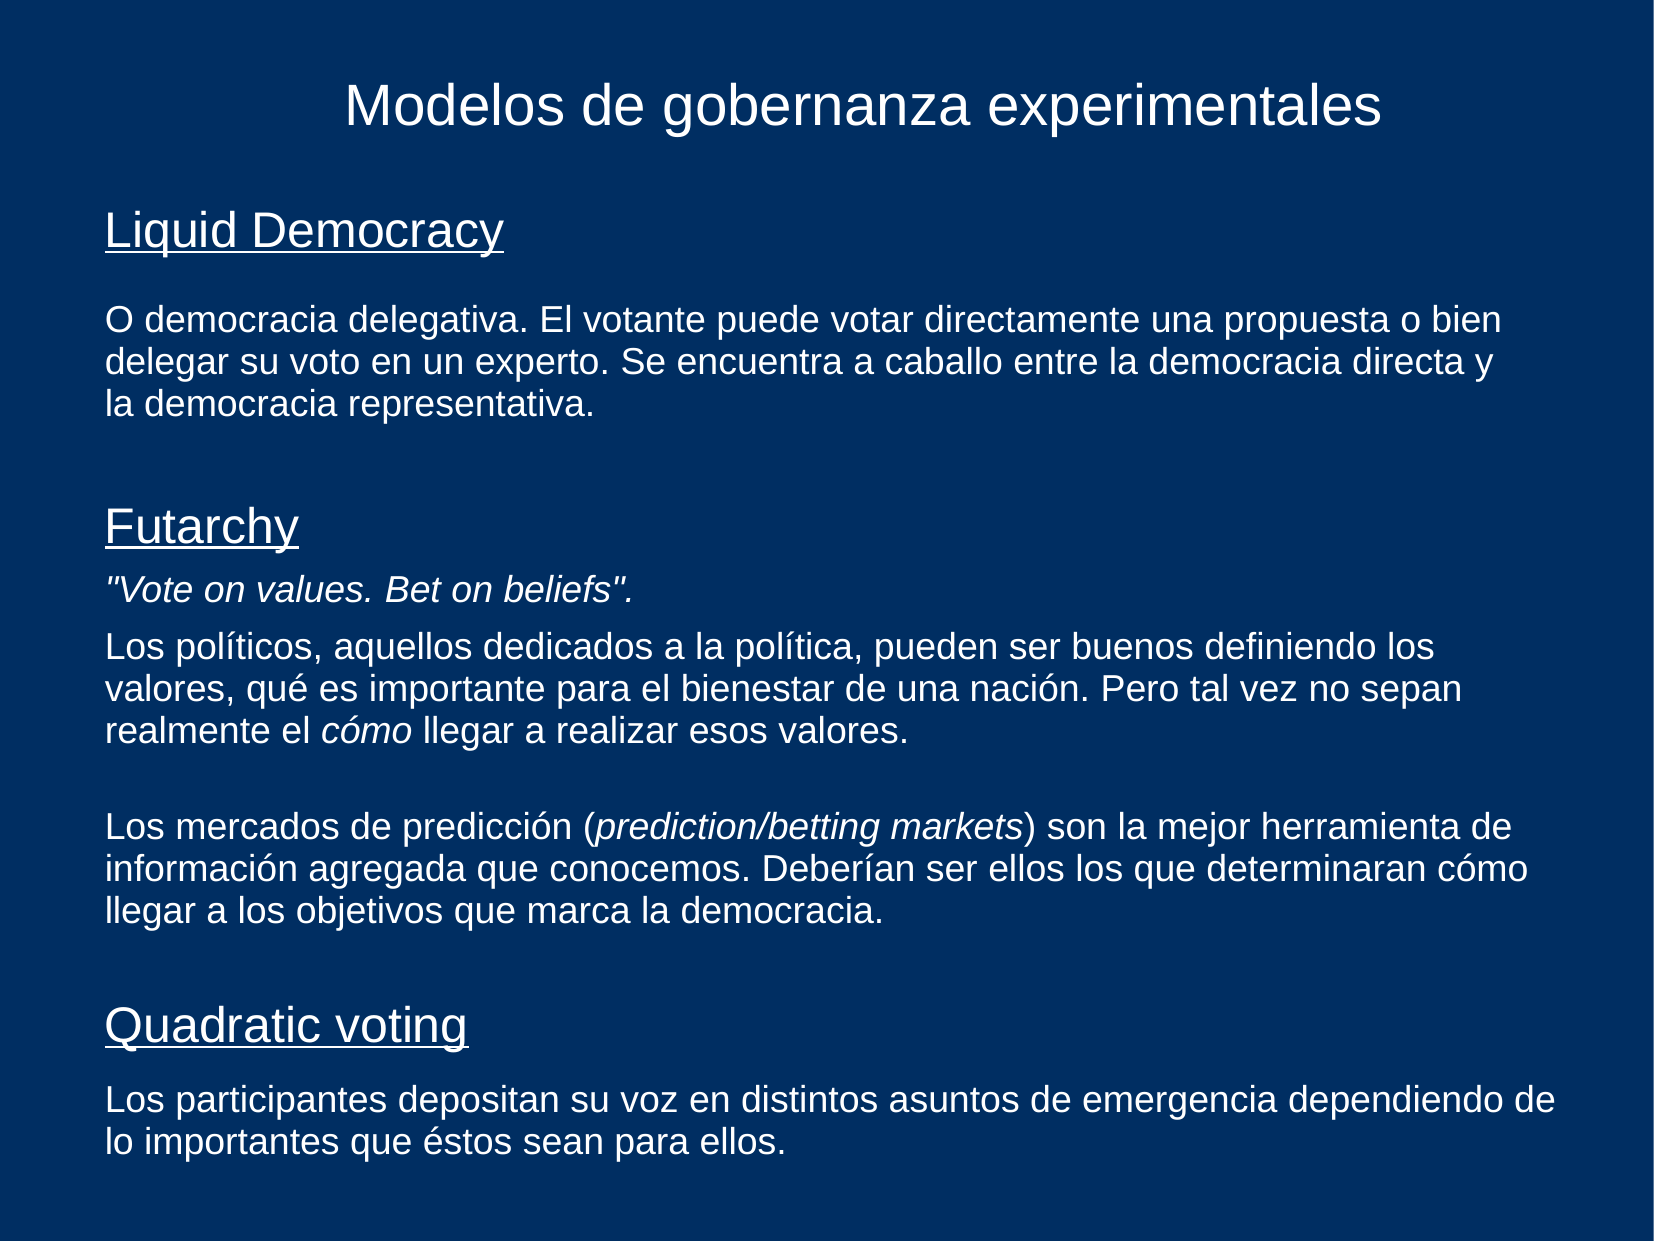

Modelos de gobernanza experimentales
Liquid Democracy
O democracia delegativa. El votante puede votar directamente una propuesta o bien delegar su voto en un experto. Se encuentra a caballo entre la democracia directa y la democracia representativa.
Futarchy
"Vote on values. Bet on beliefs".
Los políticos, aquellos dedicados a la política, pueden ser buenos definiendo los valores, qué es importante para el bienestar de una nación. Pero tal vez no sepan realmente el cómo llegar a realizar esos valores.
Los mercados de predicción (prediction/betting markets) son la mejor herramienta de información agregada que conocemos. Deberían ser ellos los que determinaran cómo llegar a los objetivos que marca la democracia.
Quadratic voting
Los participantes depositan su voz en distintos asuntos de emergencia dependiendo de lo importantes que éstos sean para ellos.